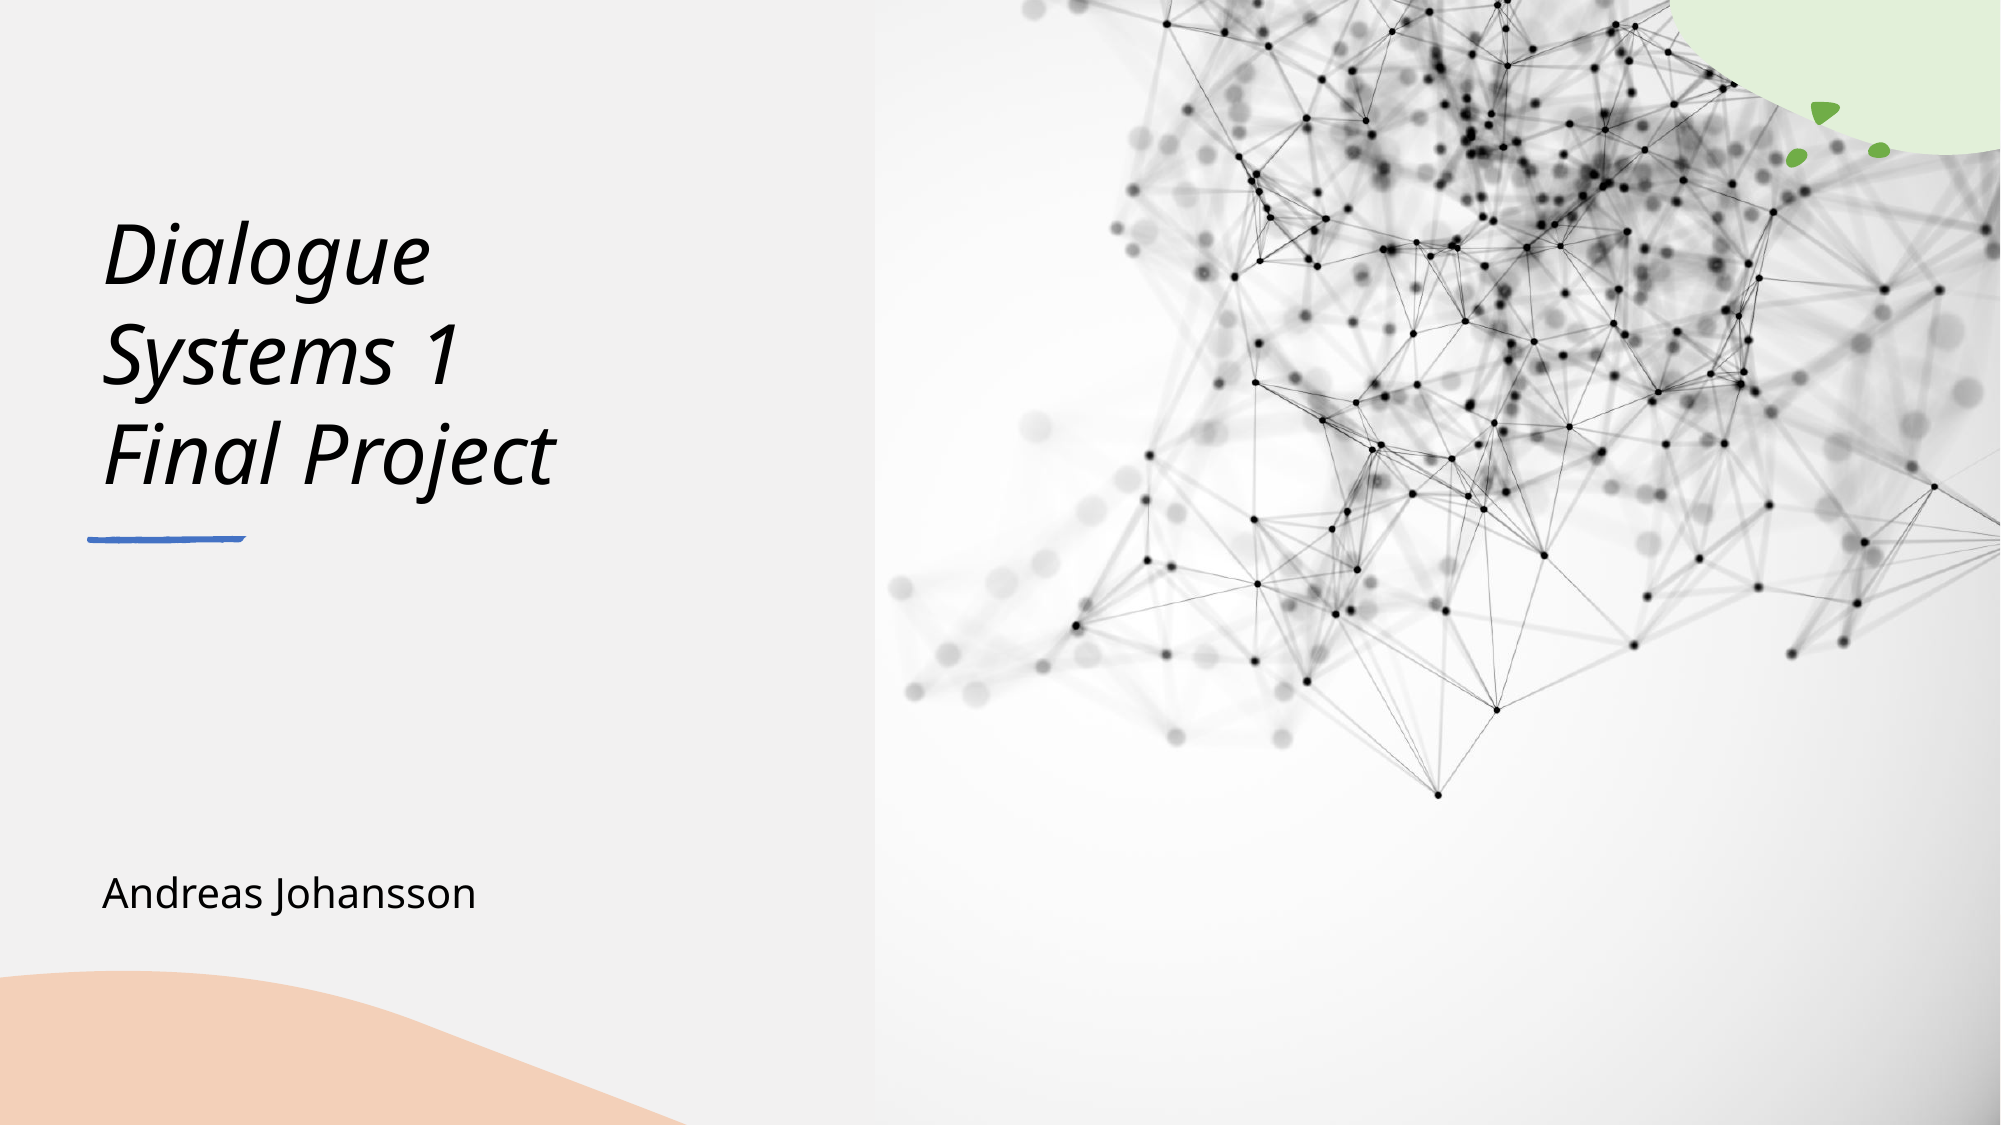

# Dialogue Systems 1 Final Project
Andreas Johansson